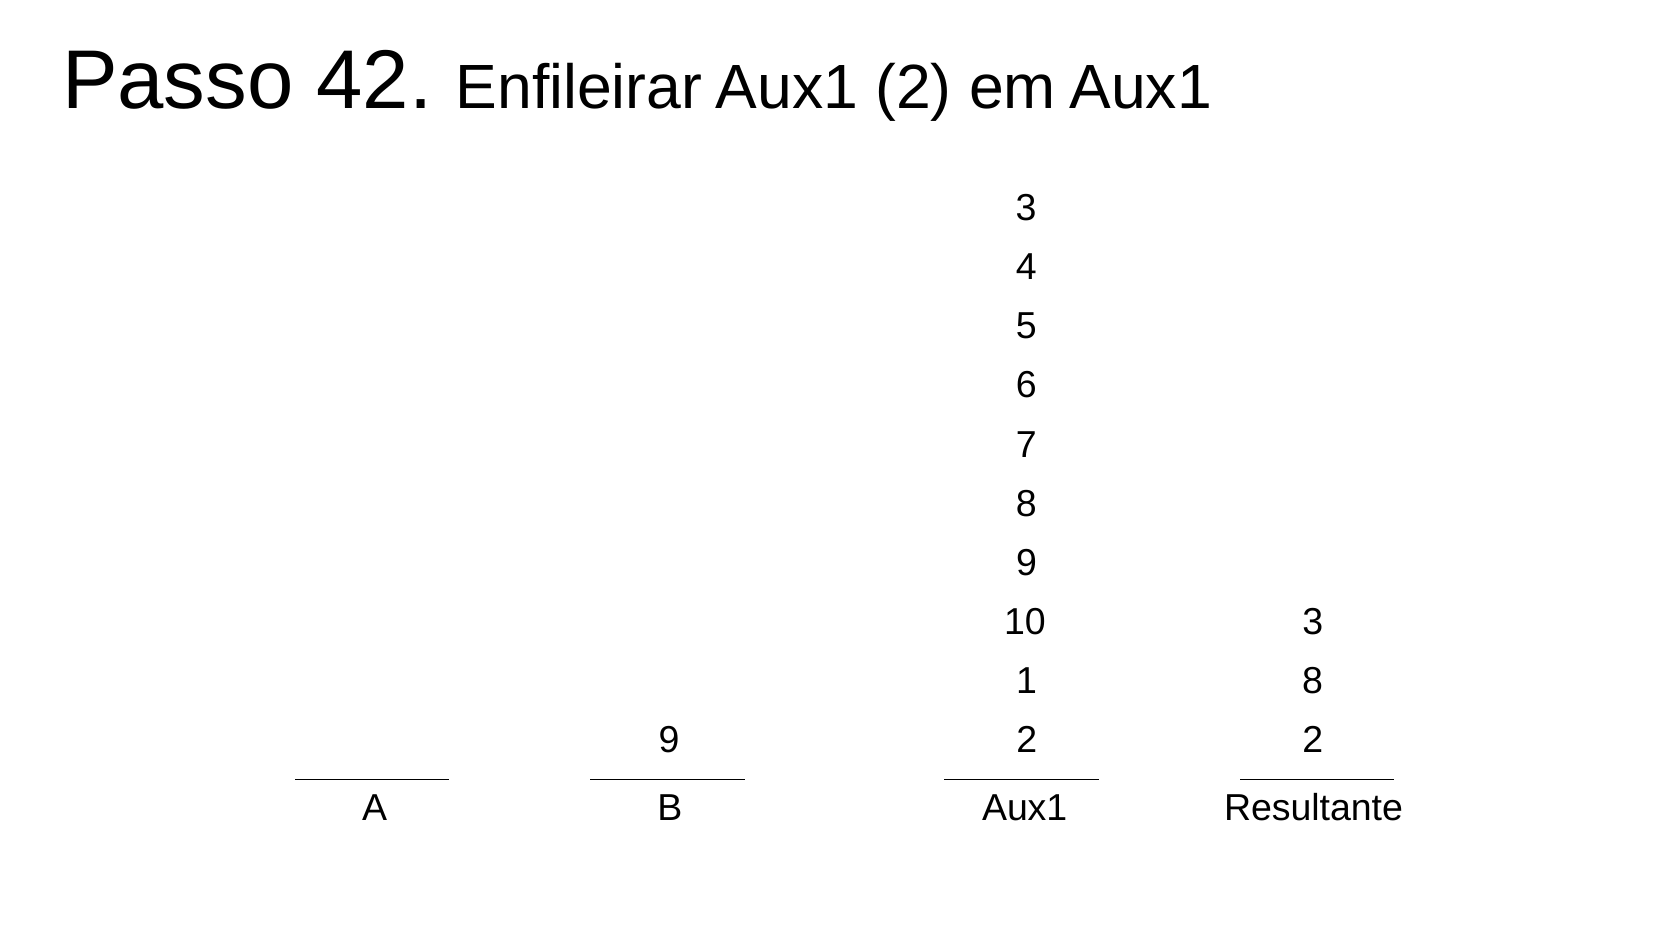

Passo 42. Enfileirar Aux1 (2) em Aux1
3
4
5
6
7
8
9
10
3
1
8
9
2
2
A
B
Aux1
Resultante